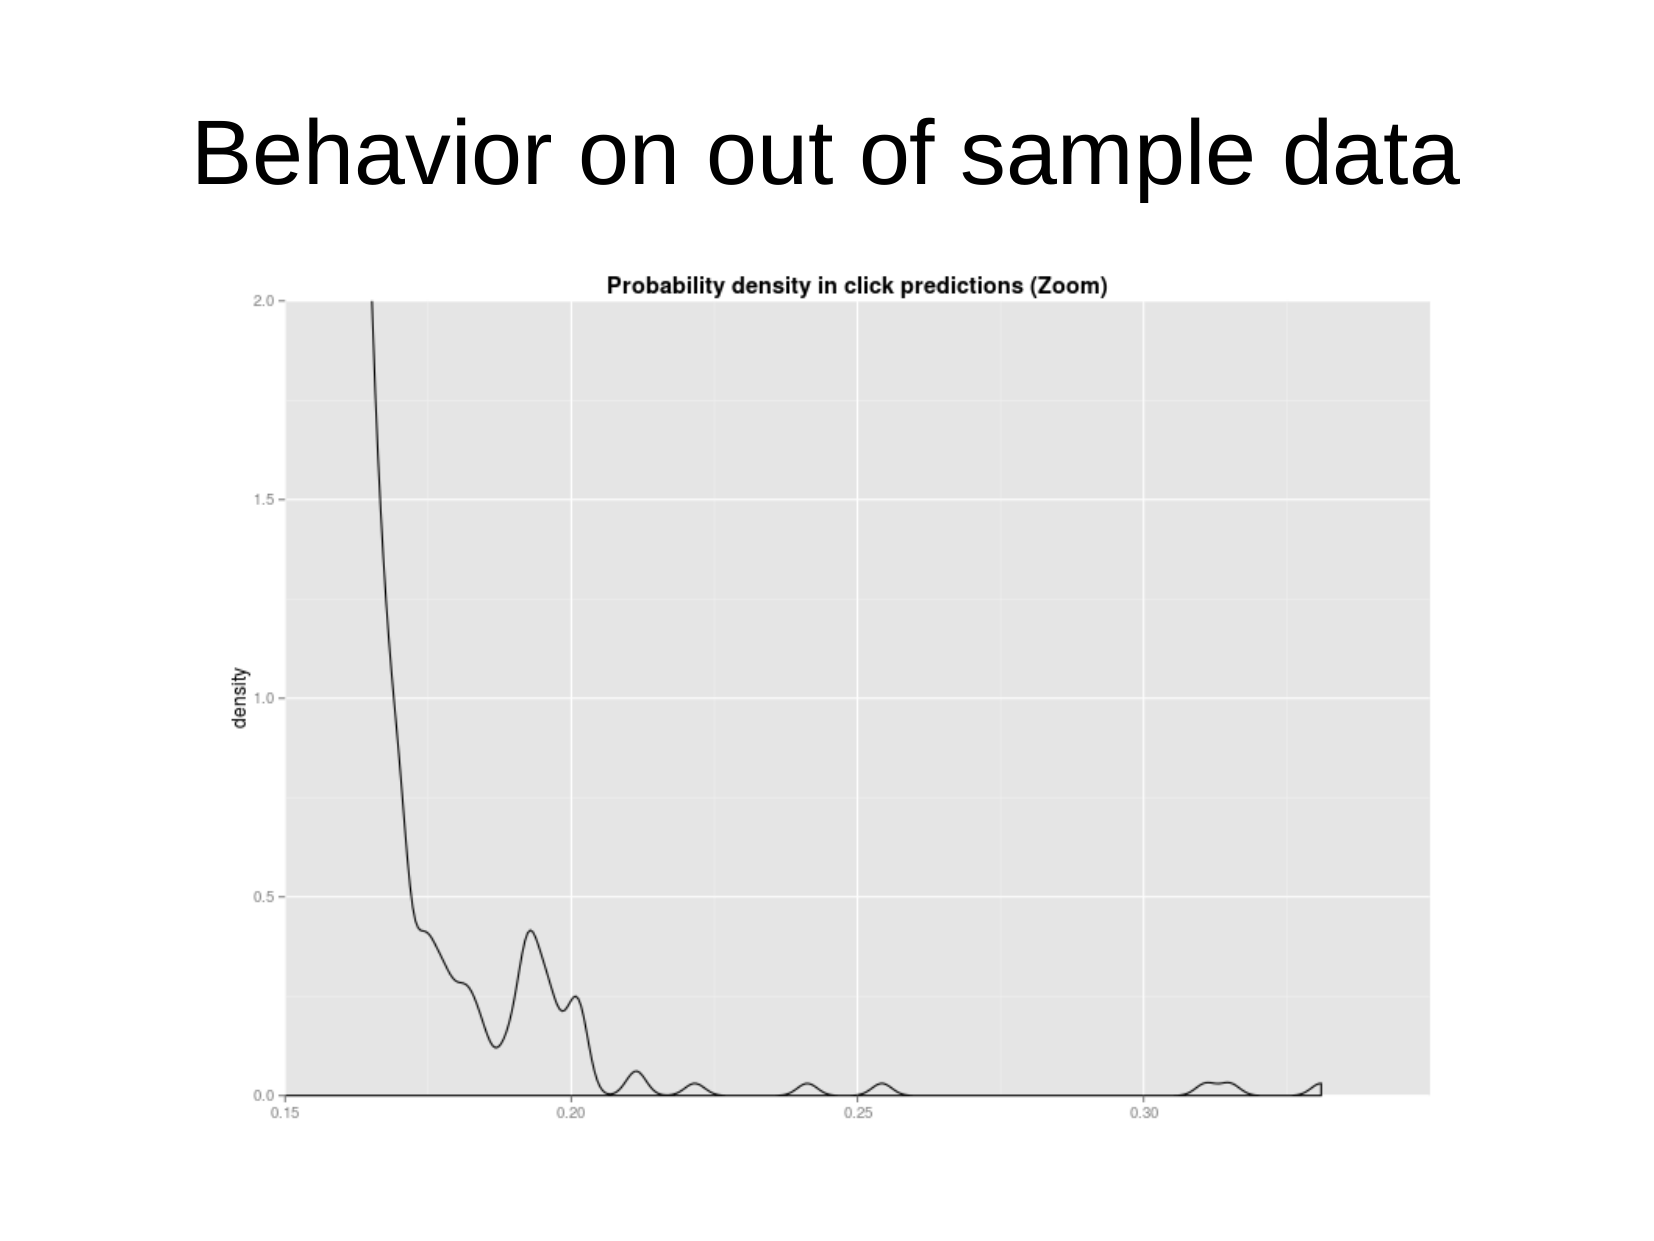

# Behavior on out of sample data